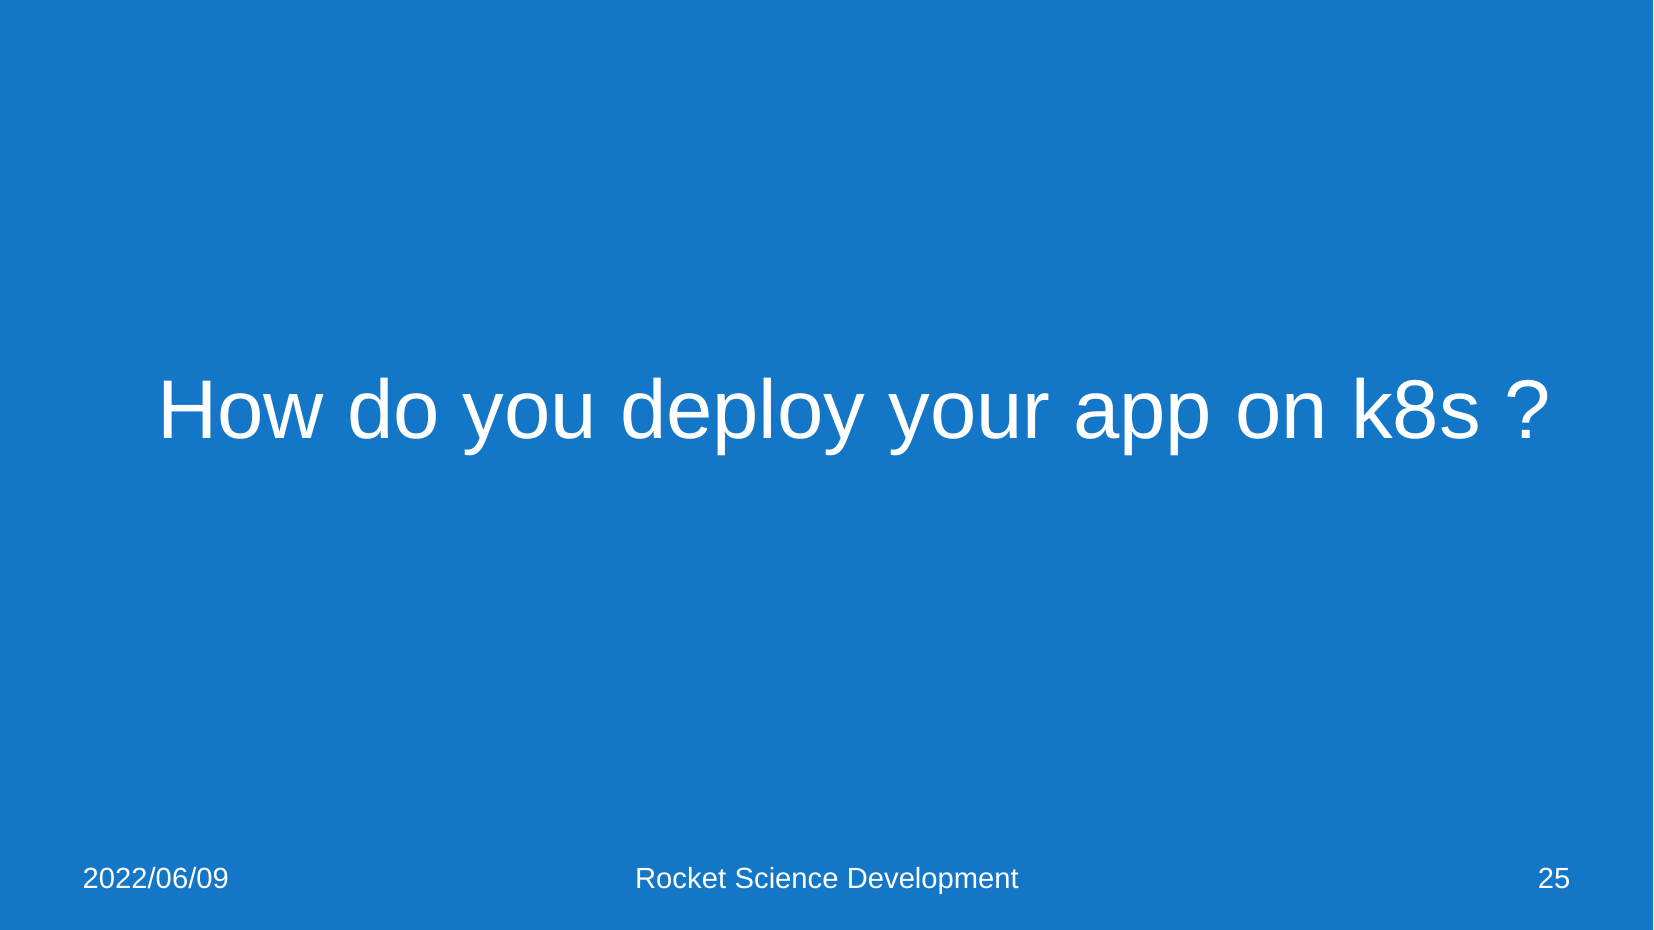

# How do you deploy your app on k8s ?
2022/06/09
Rocket Science Development
25